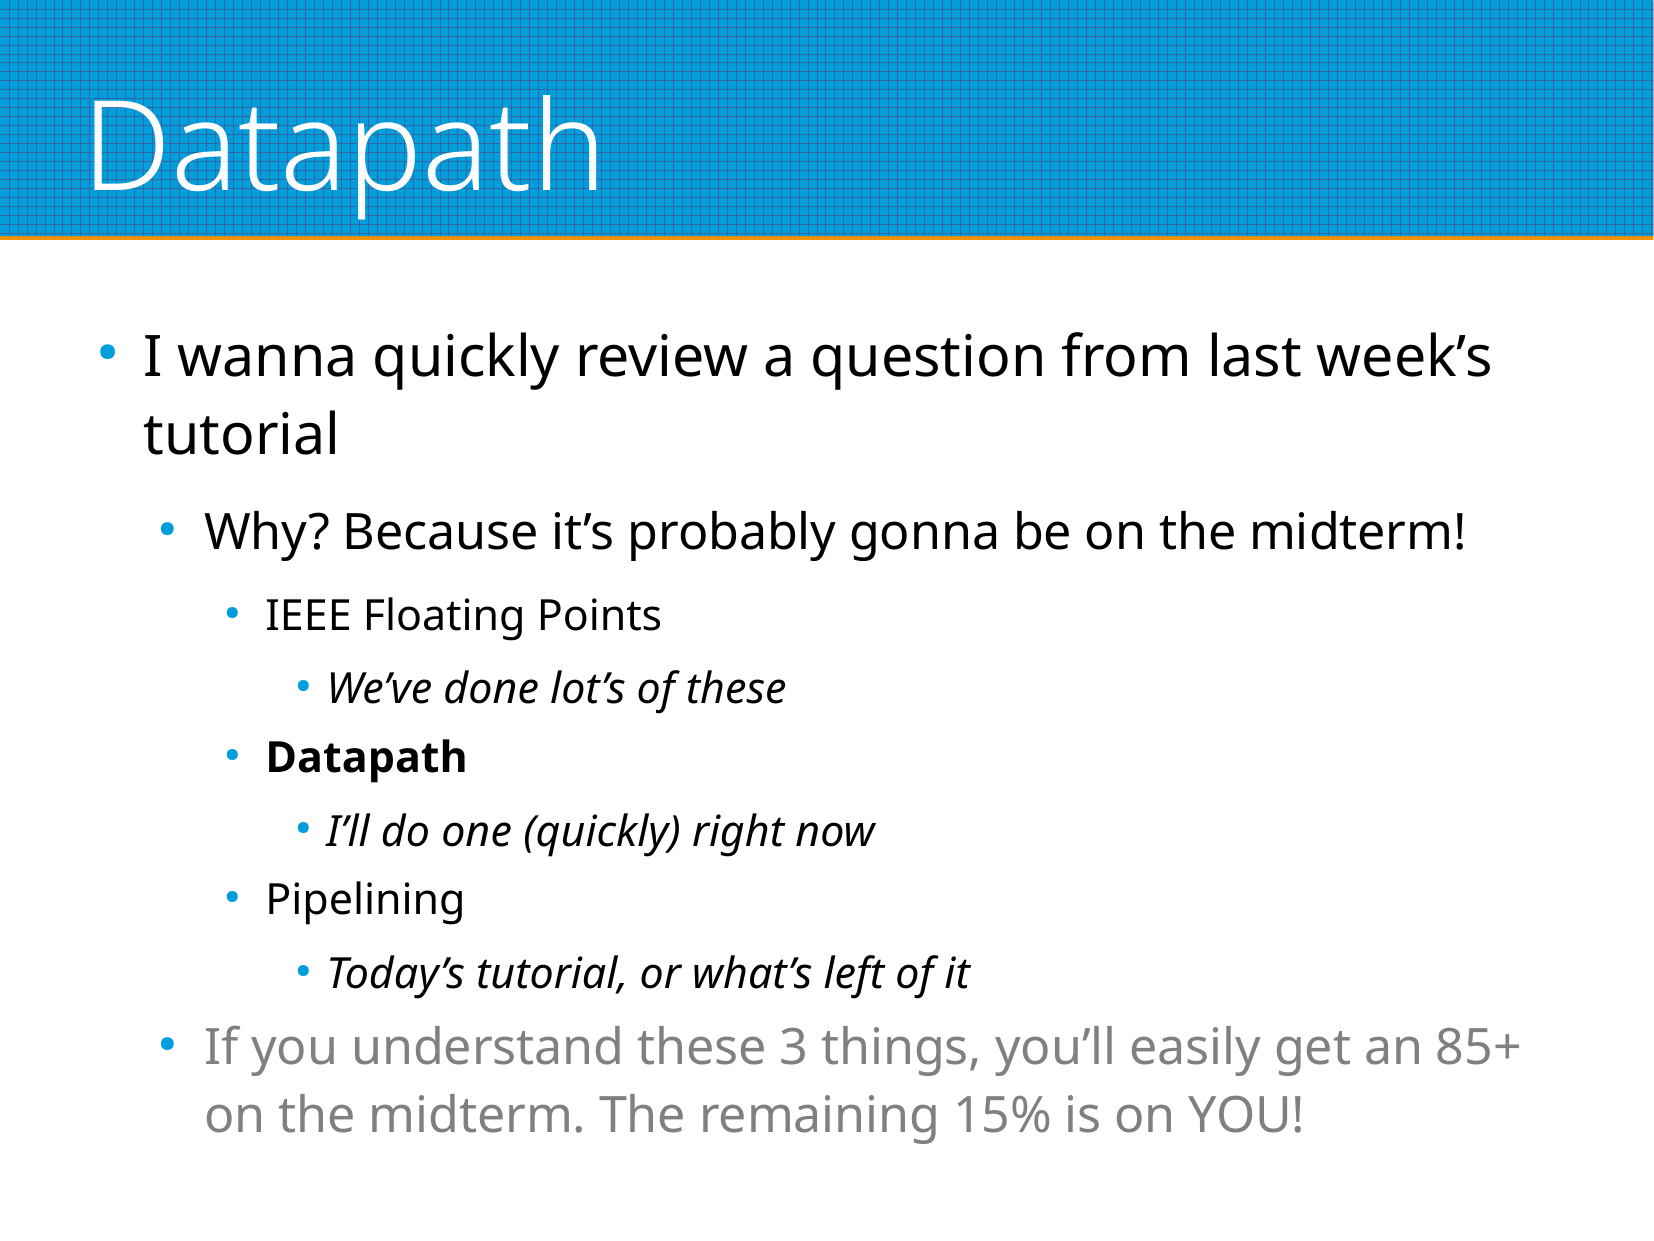

# Datapath
I wanna quickly review a question from last week’s tutorial
Why? Because it’s probably gonna be on the midterm!
IEEE Floating Points
We’ve done lot’s of these
Datapath
I’ll do one (quickly) right now
Pipelining
Today’s tutorial, or what’s left of it
If you understand these 3 things, you’ll easily get an 85+ on the midterm. The remaining 15% is on YOU!